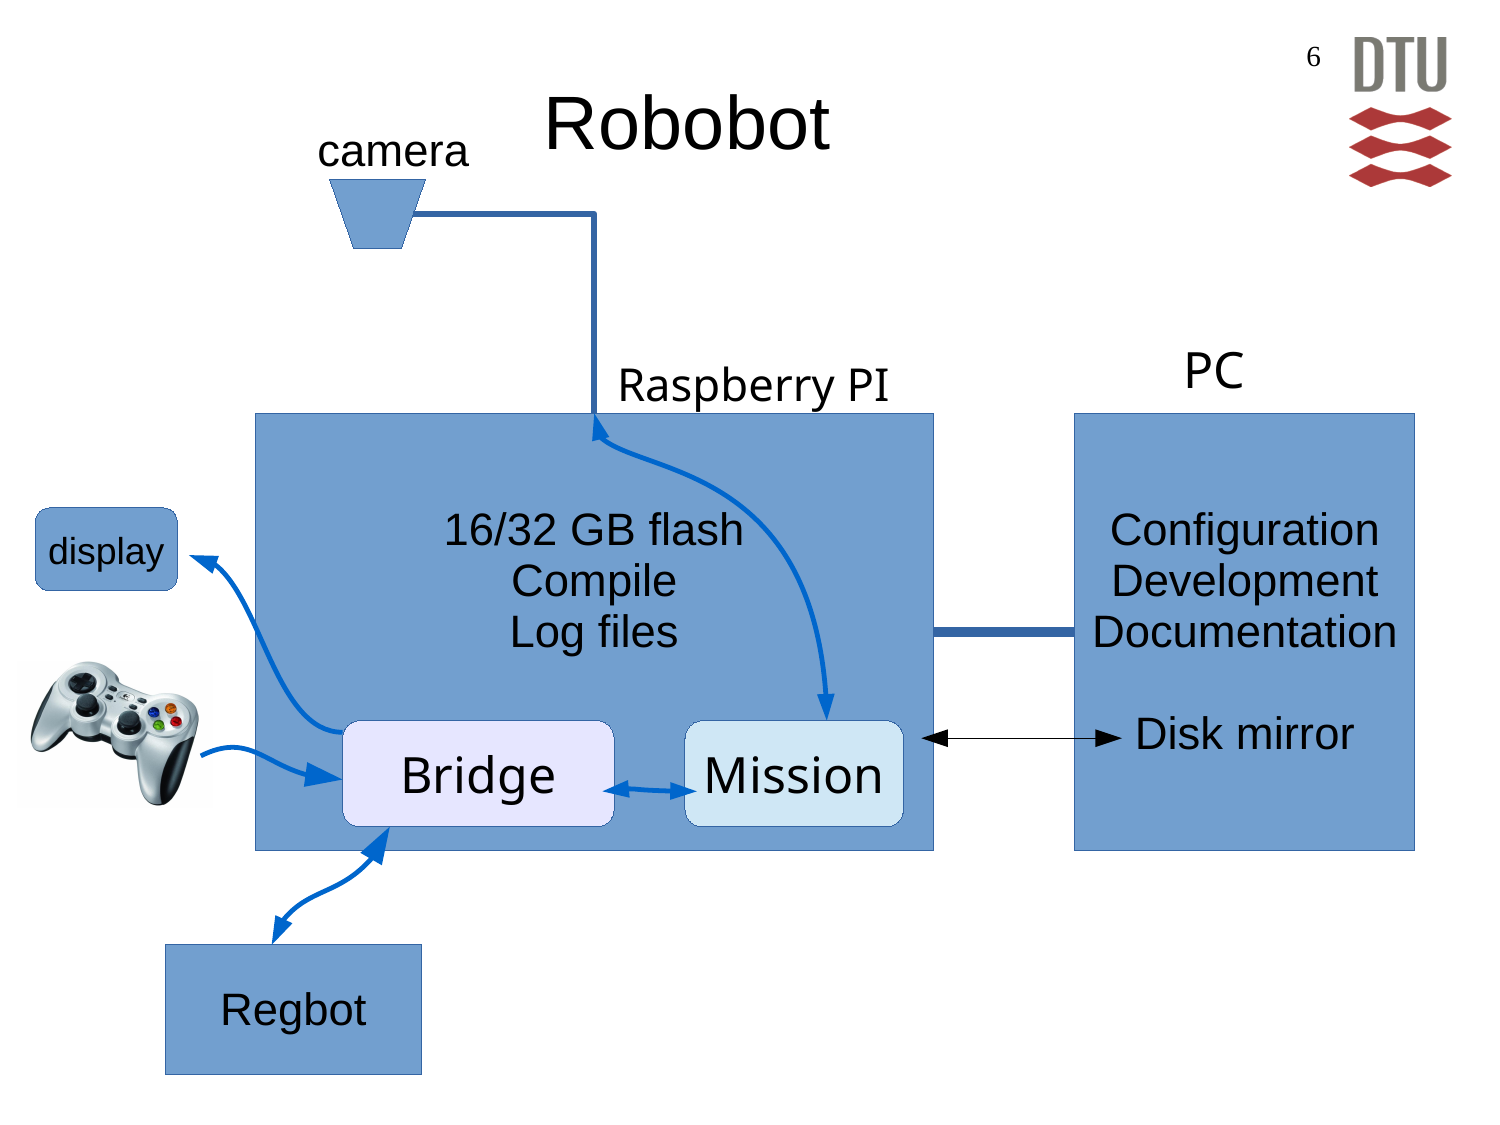

# Robobot
camera
PC
Raspberry PI
16/32 GB flash
Compile
Log files
Configuration
Development
Documentation
Disk mirror
display
Bridge
Mission
Regbot